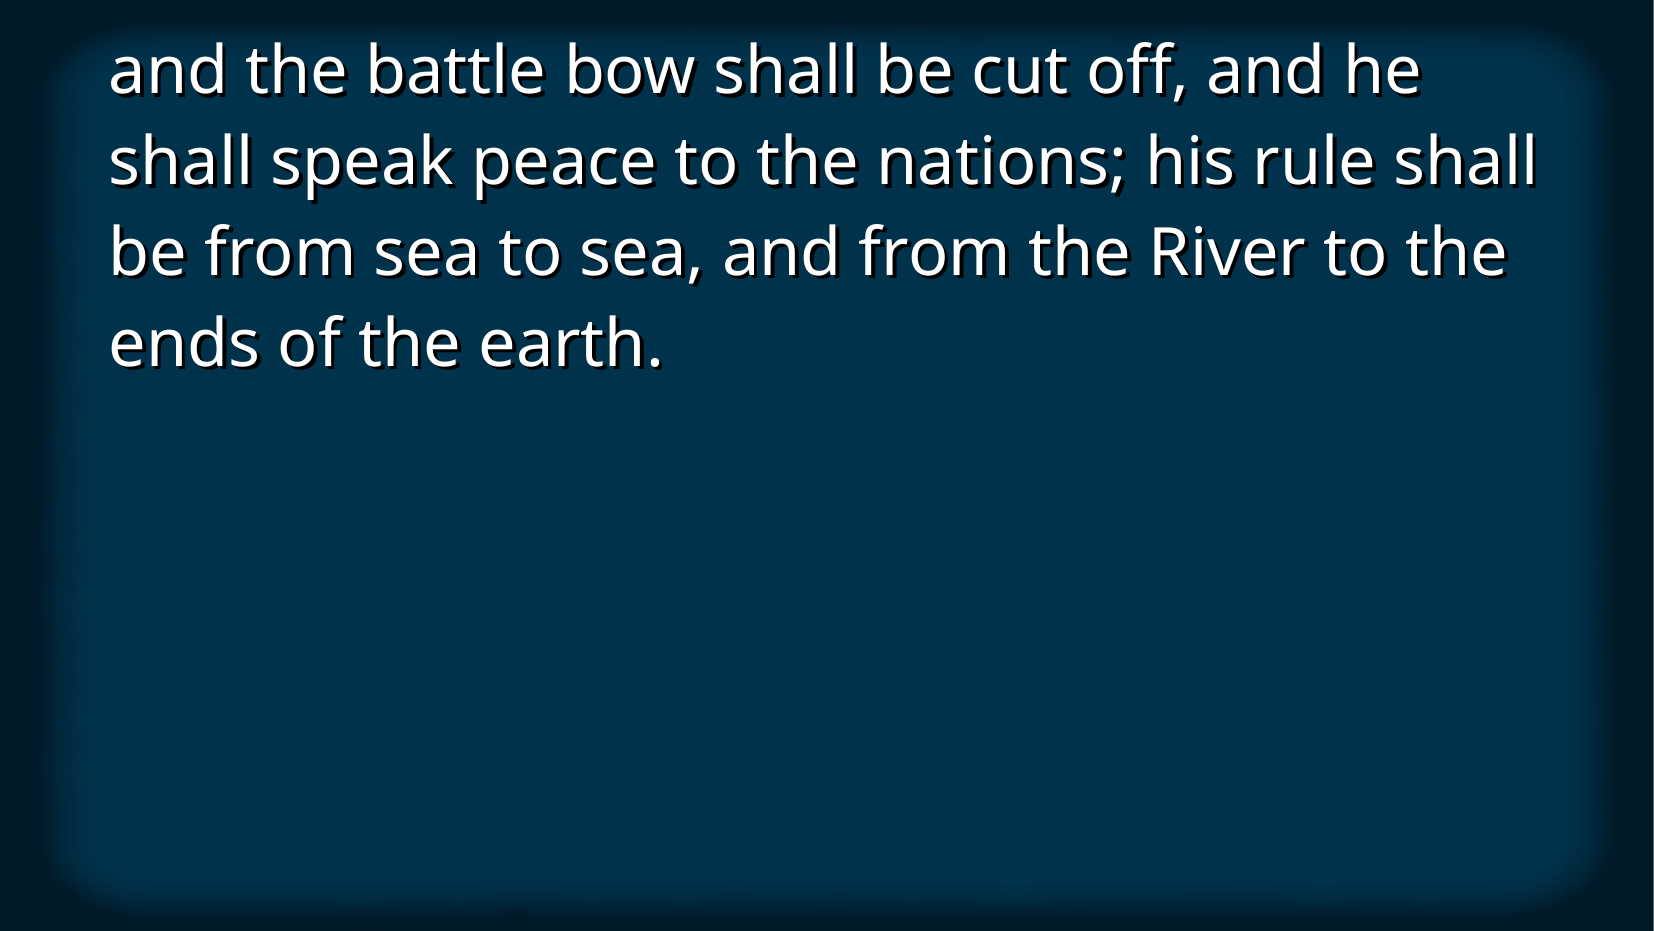

and the battle bow shall be cut off, and he shall speak peace to the nations; his rule shall be from sea to sea, and from the River to the ends of the earth.